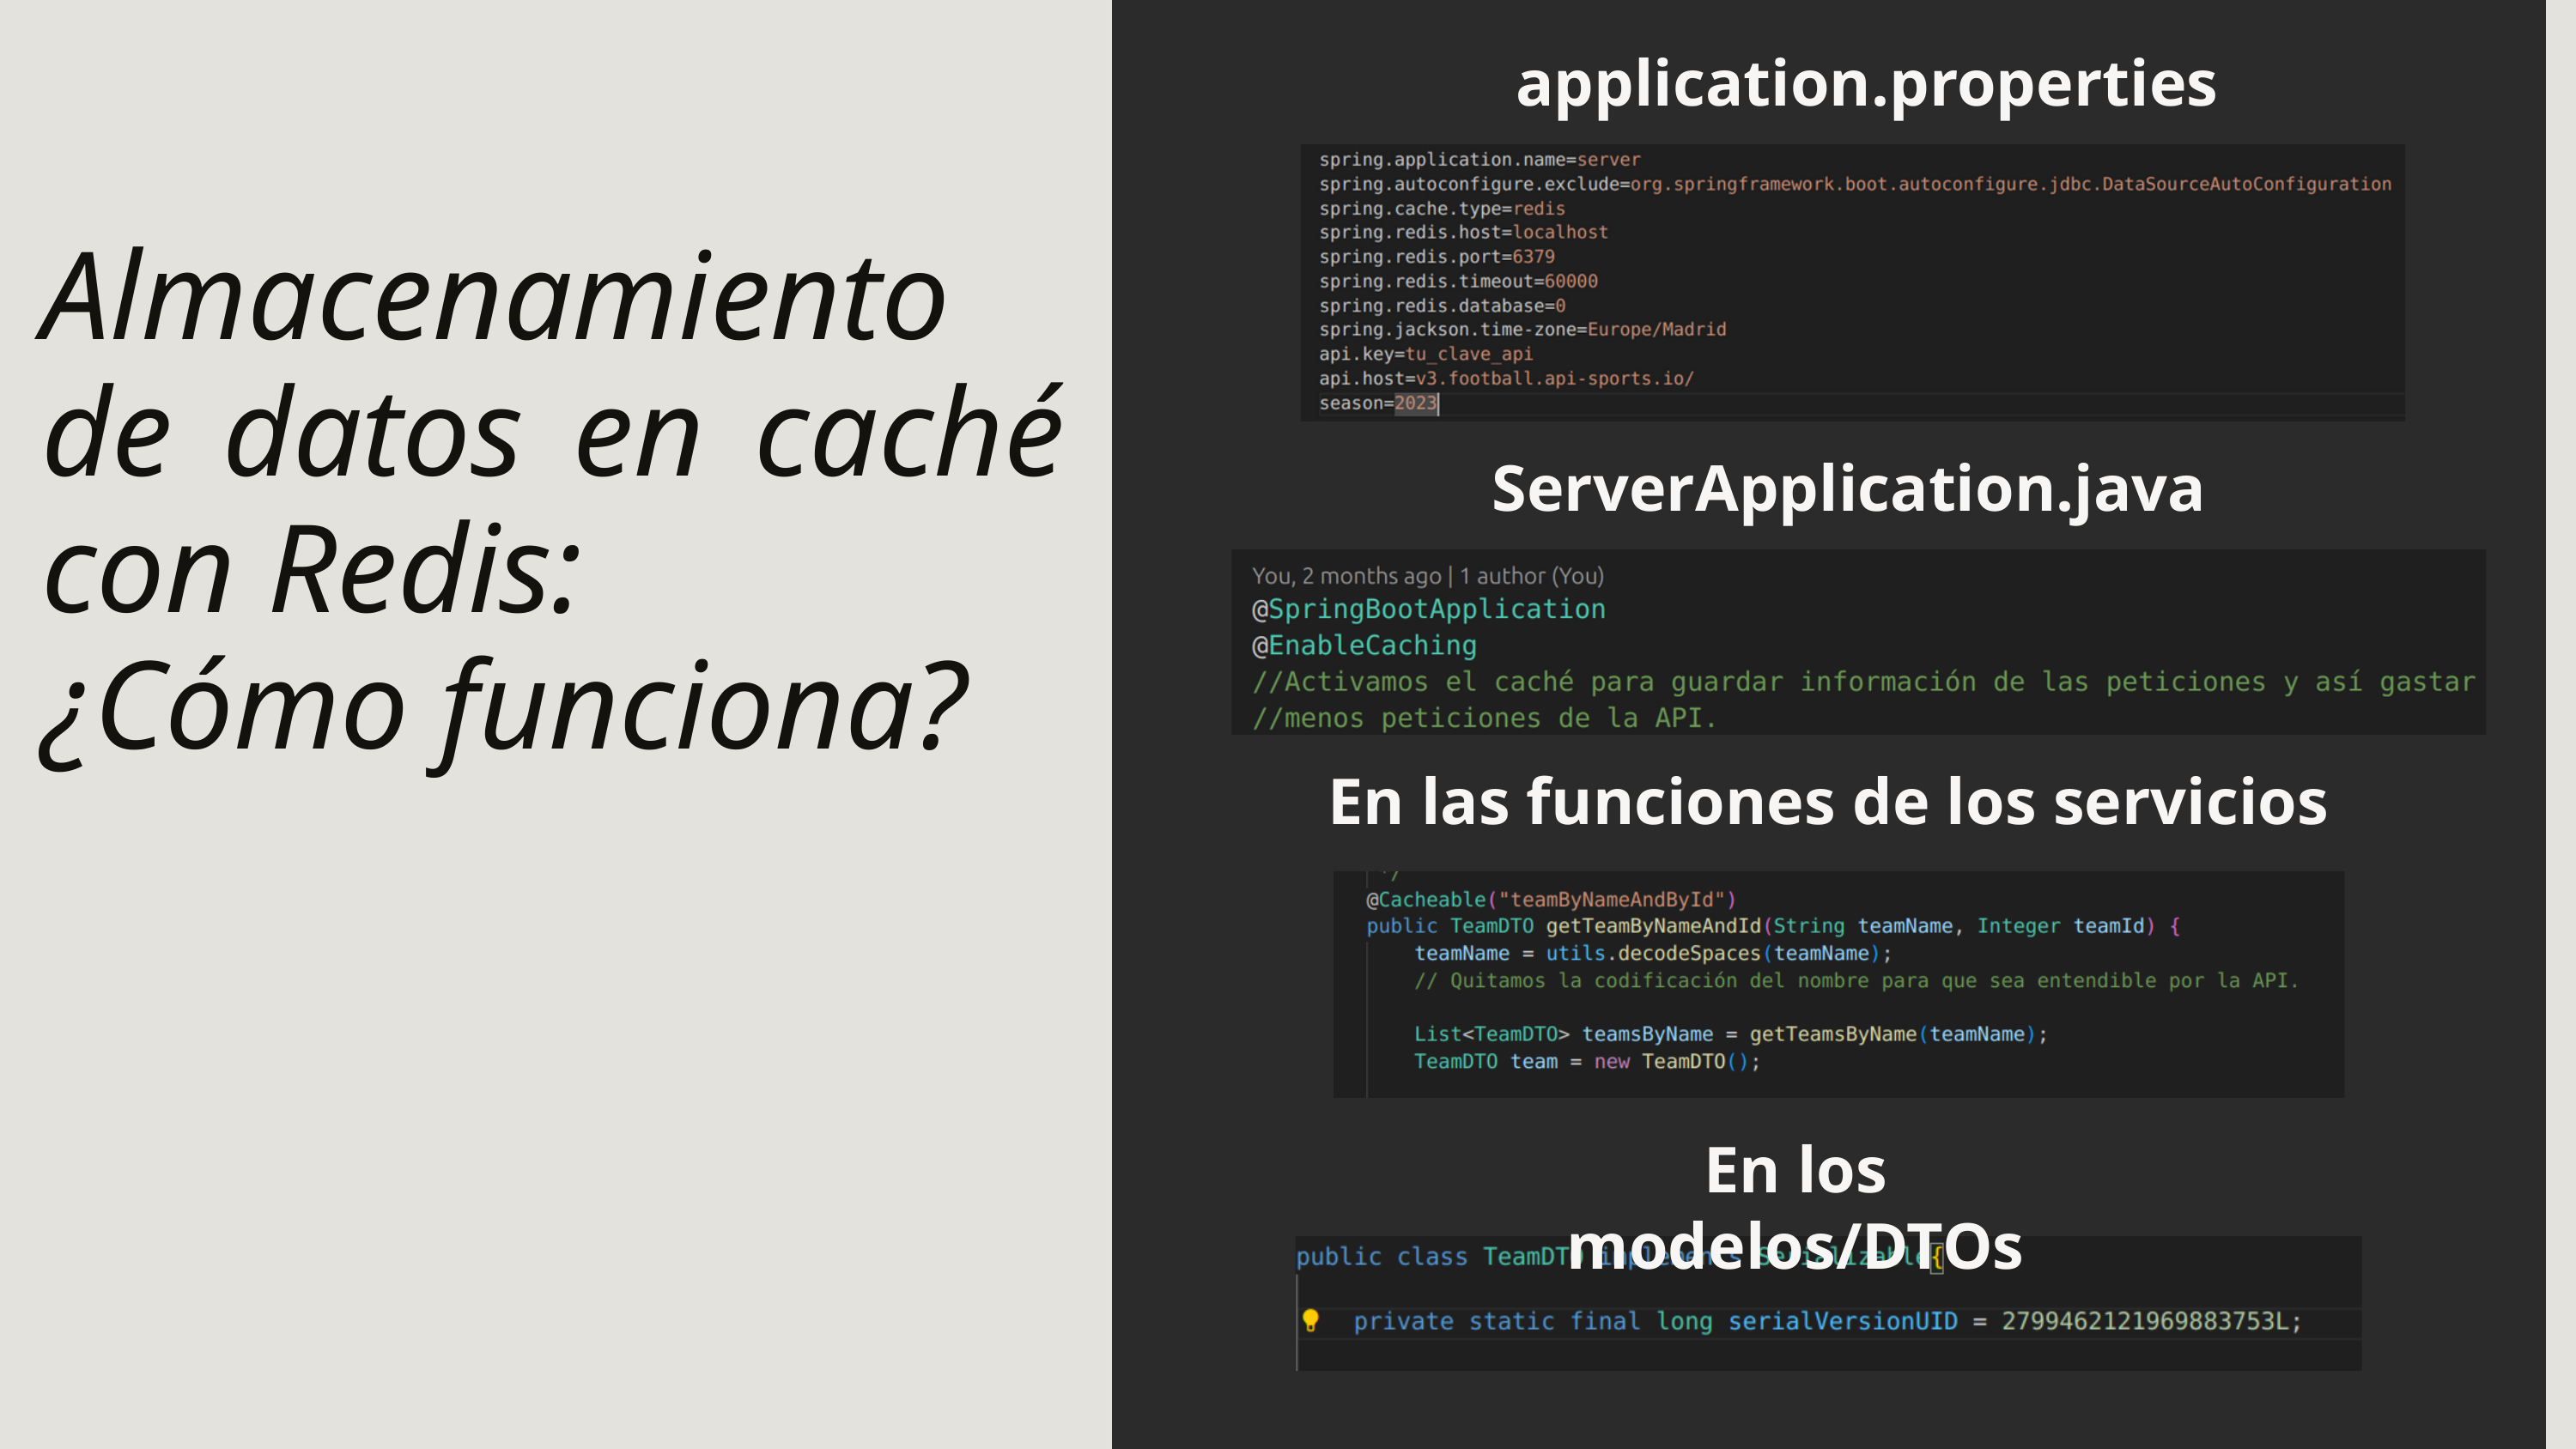

application.properties
Almacenamiento de datos en caché con Redis:
¿Cómo funciona?
ServerApplication.java
En las funciones de los servicios
En los modelos/DTOs